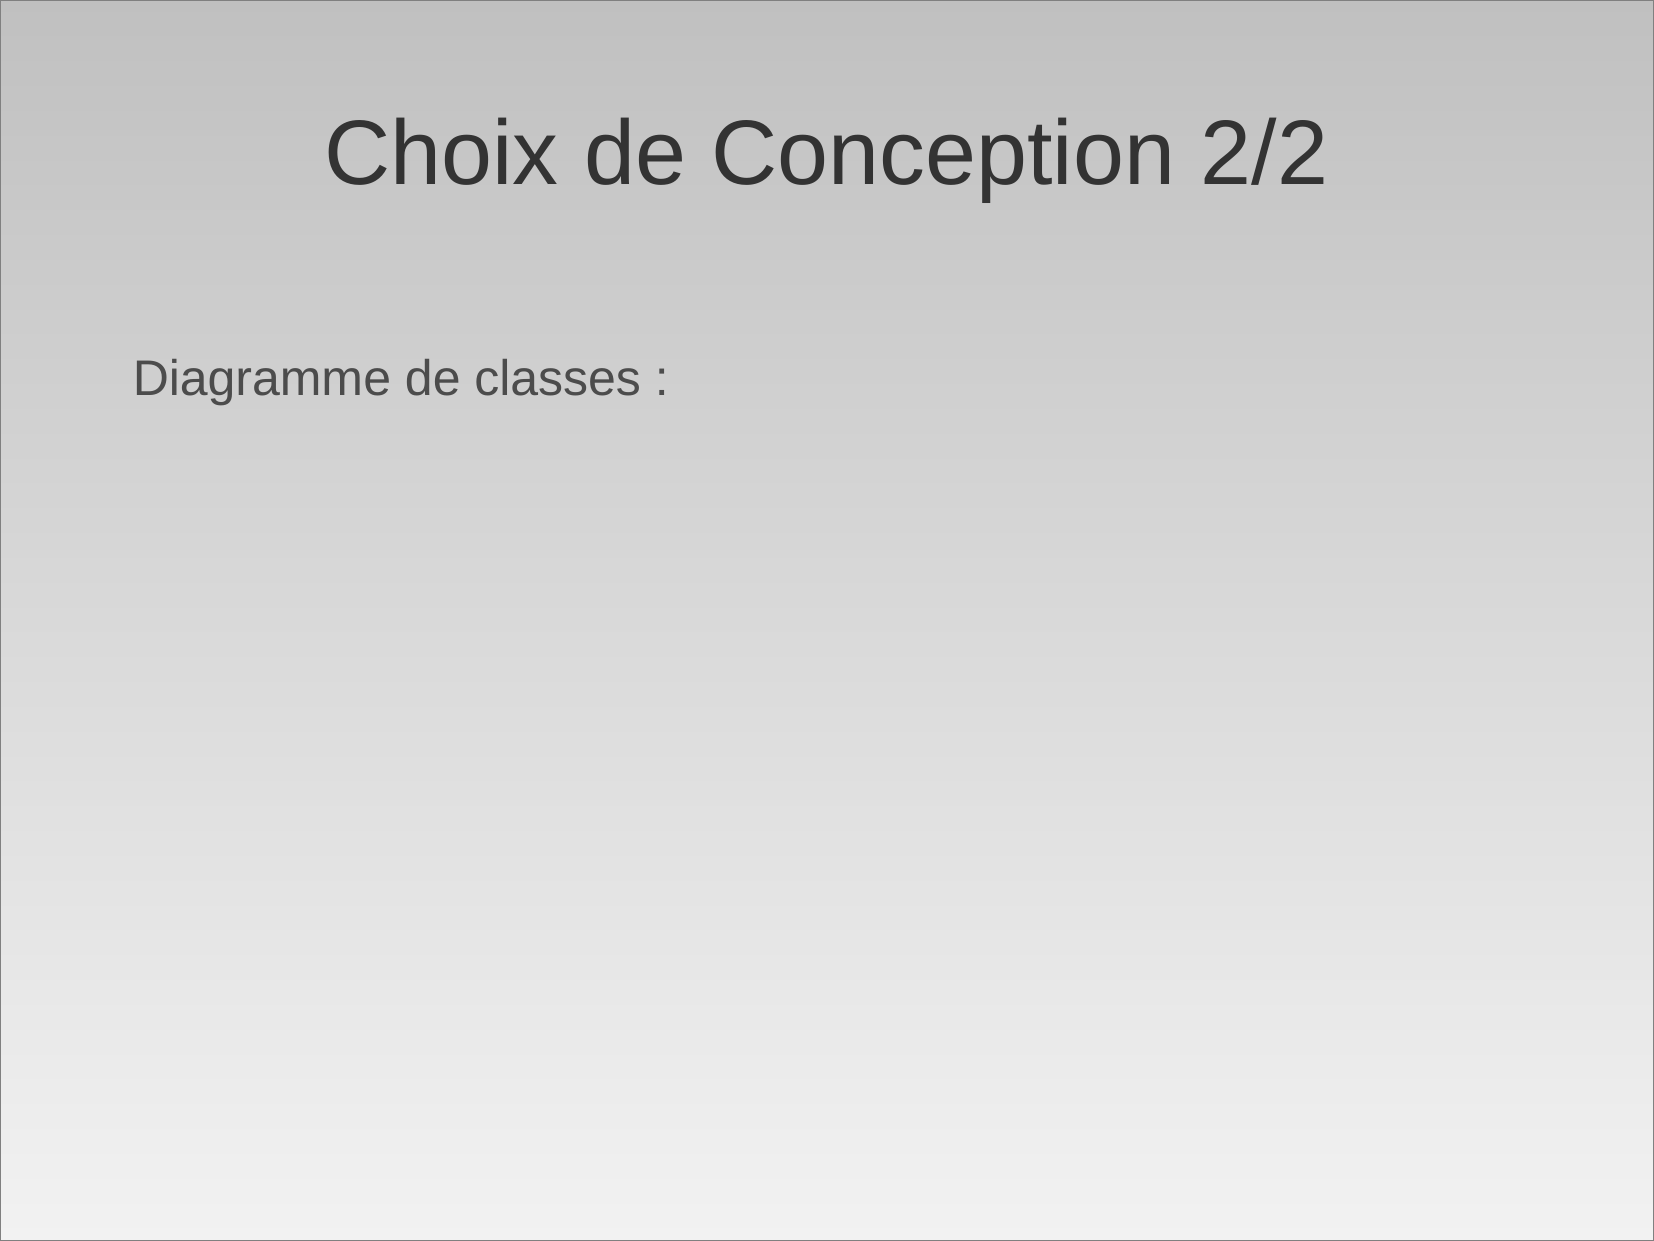

# Choix de Conception 2/2
Diagramme de classes :